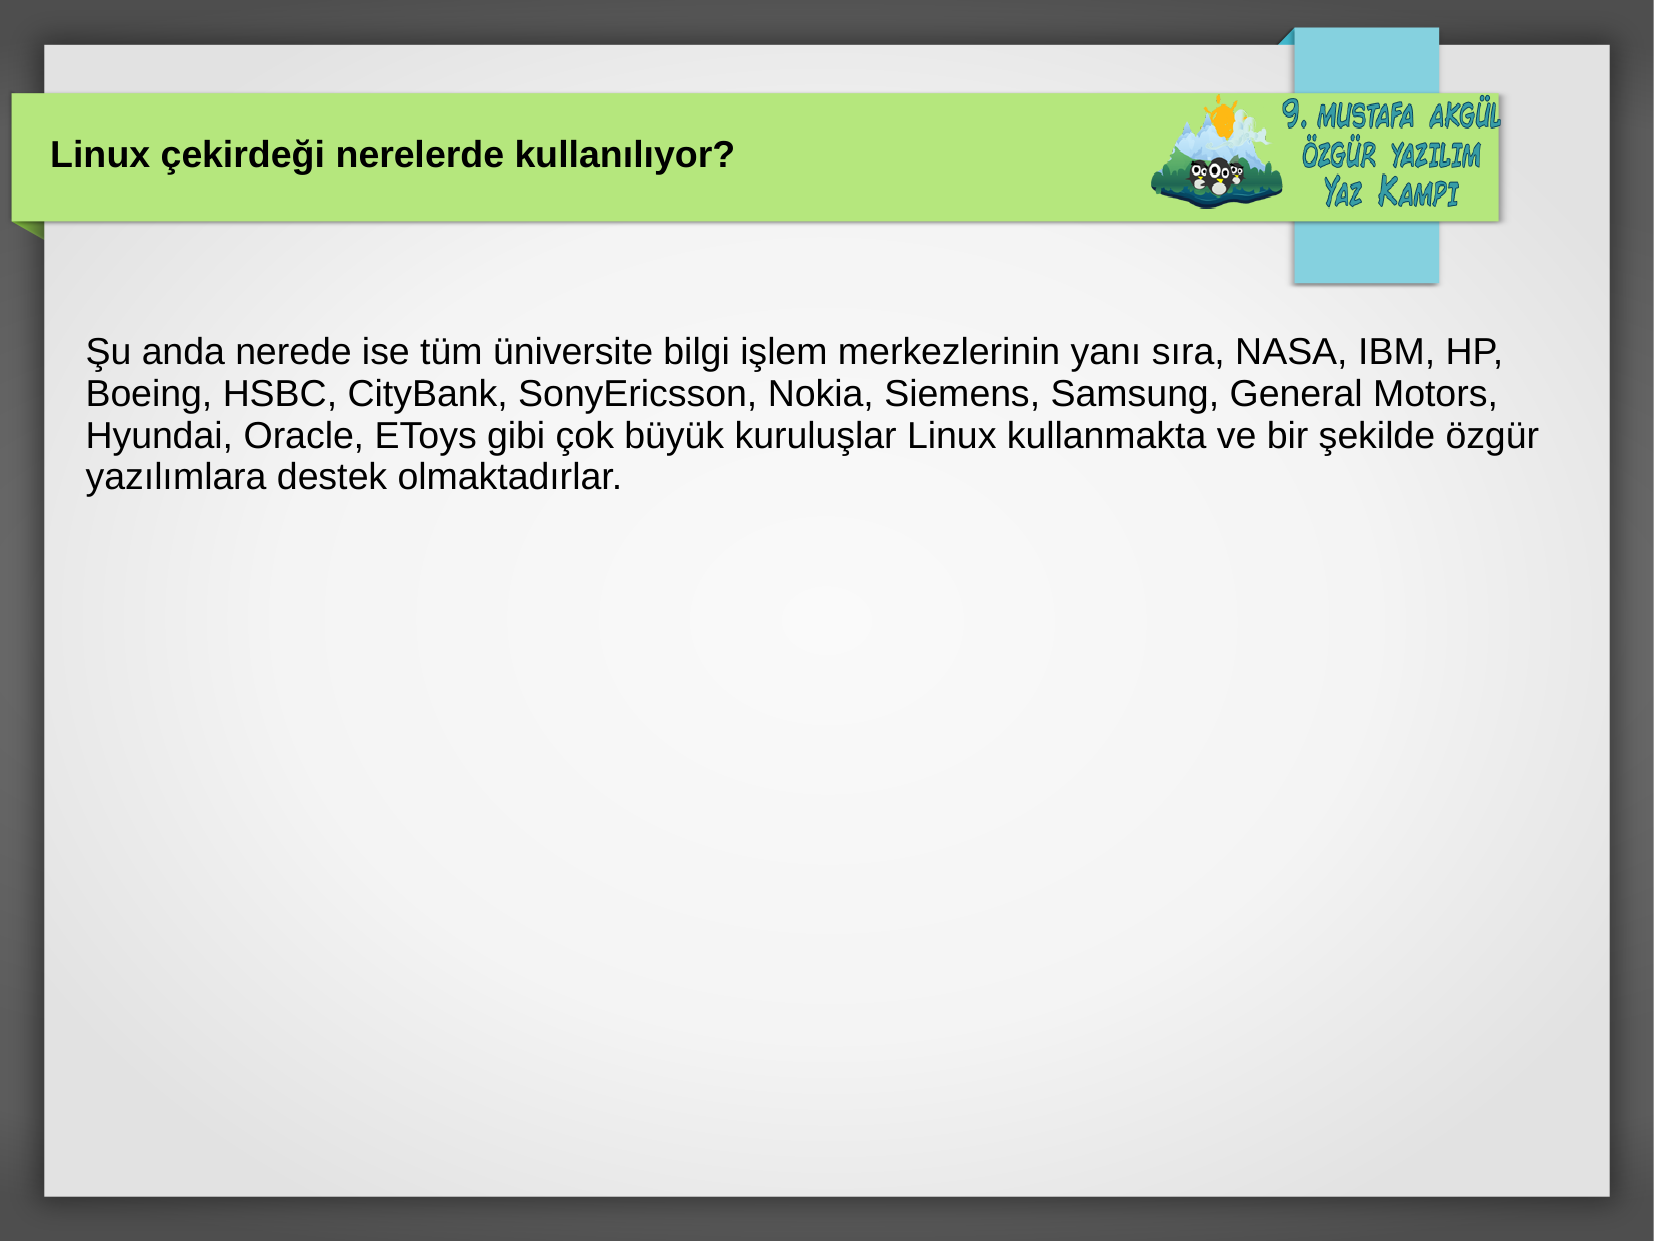

Linux çekirdeği nerelerde kullanılıyor?
Şu anda nerede ise tüm üniversite bilgi işlem merkezlerinin yanı sıra, NASA, IBM, HP, Boeing, HSBC, CityBank, SonyEricsson, Nokia, Siemens, Samsung, General Motors, Hyundai, Oracle, EToys gibi çok büyük kuruluşlar Linux kullanmakta ve bir şekilde özgür yazılımlara destek olmaktadırlar.